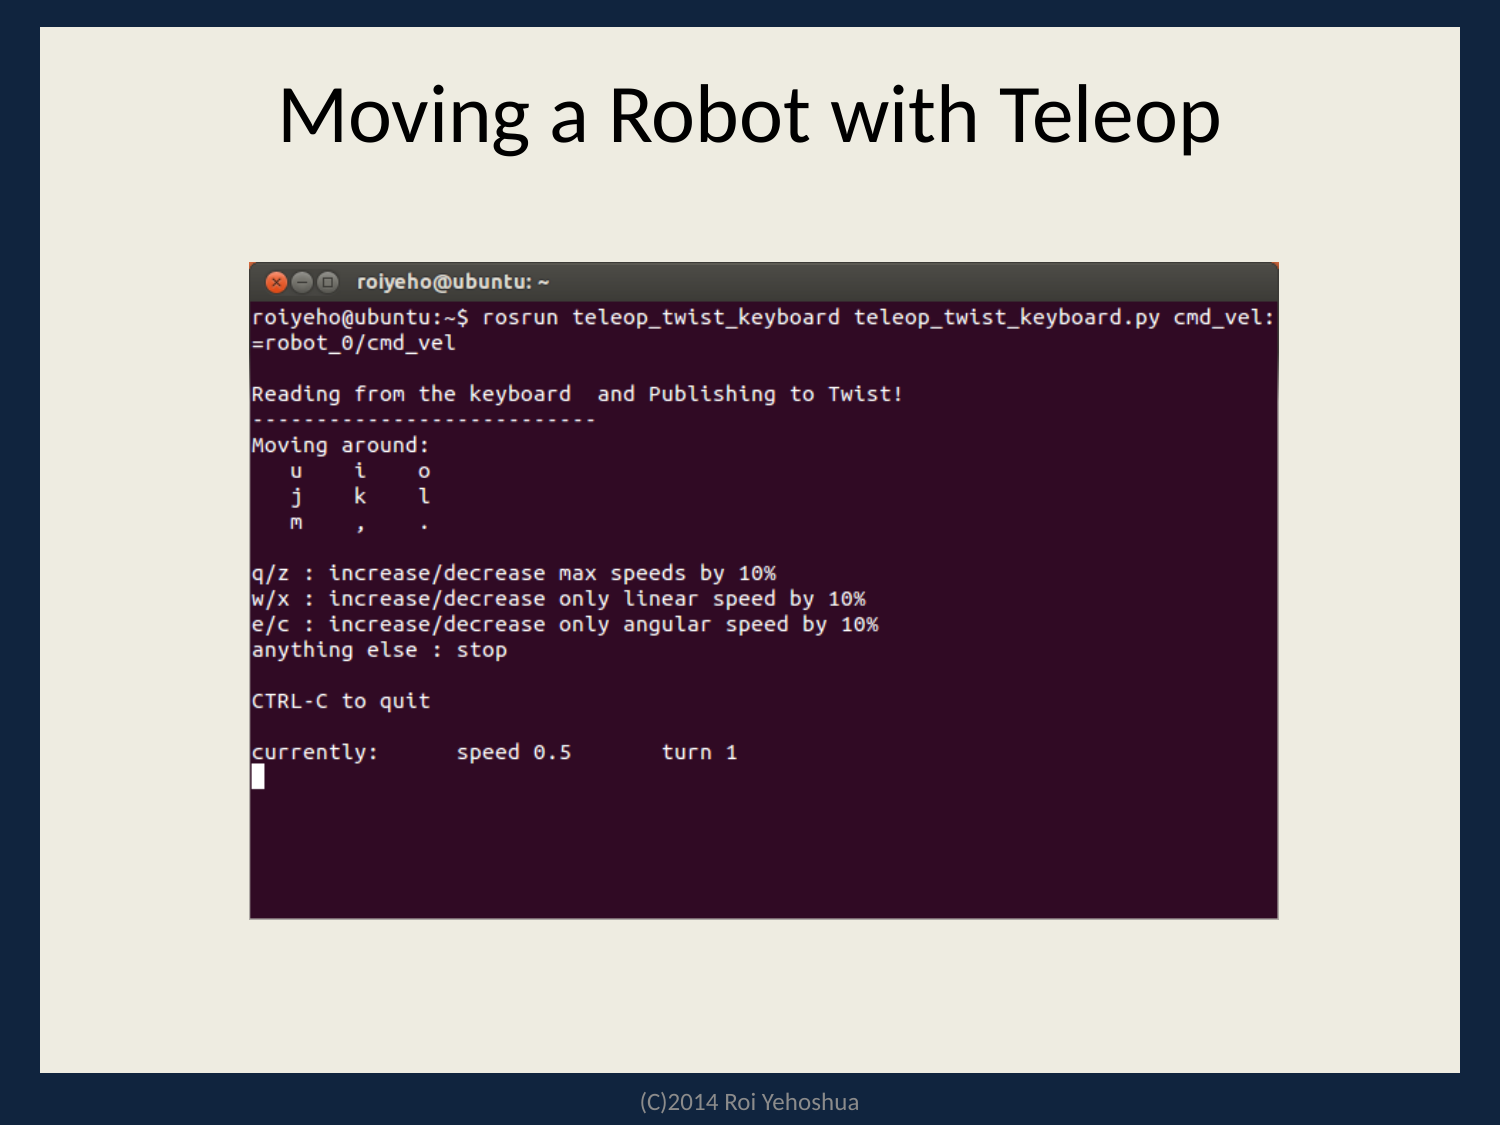

# Moving a Robot with Teleop
(C)2014 Roi Yehoshua